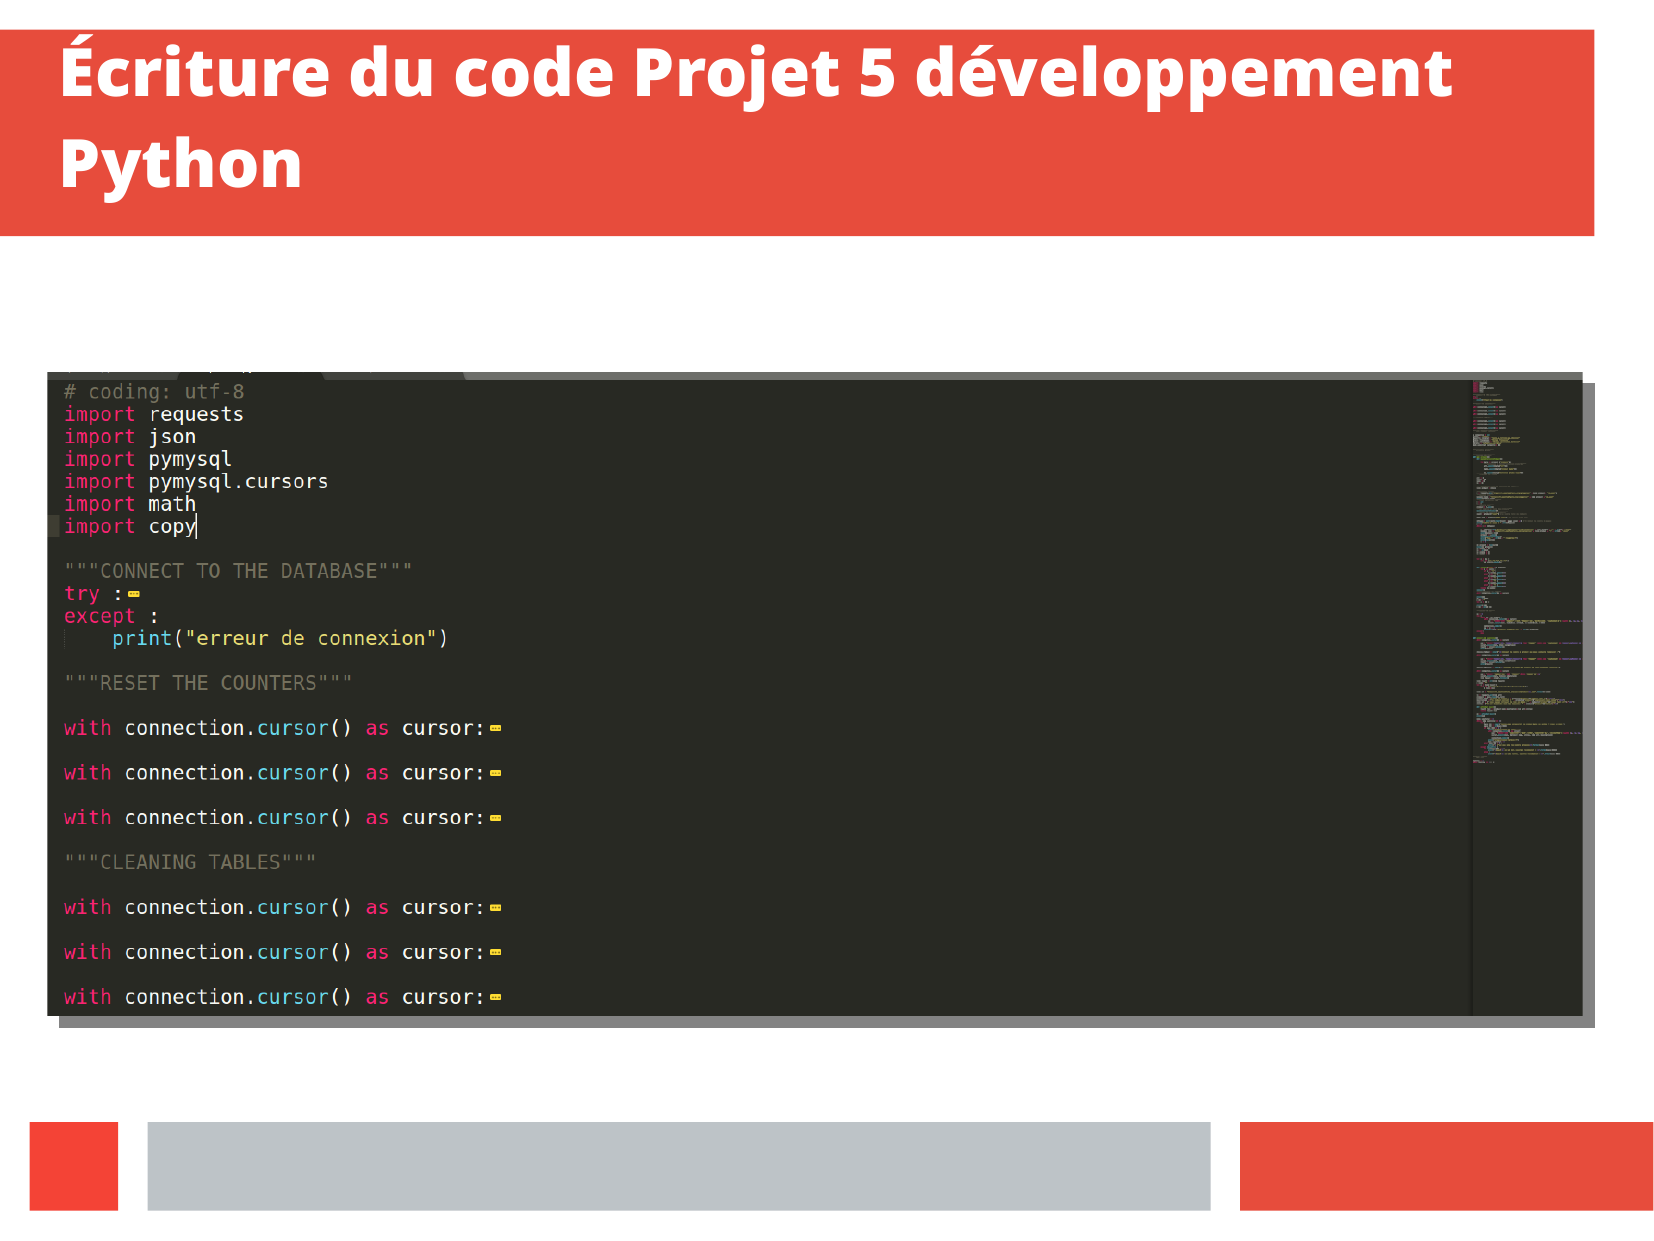

# Écriture du code Projet 5 développement Python